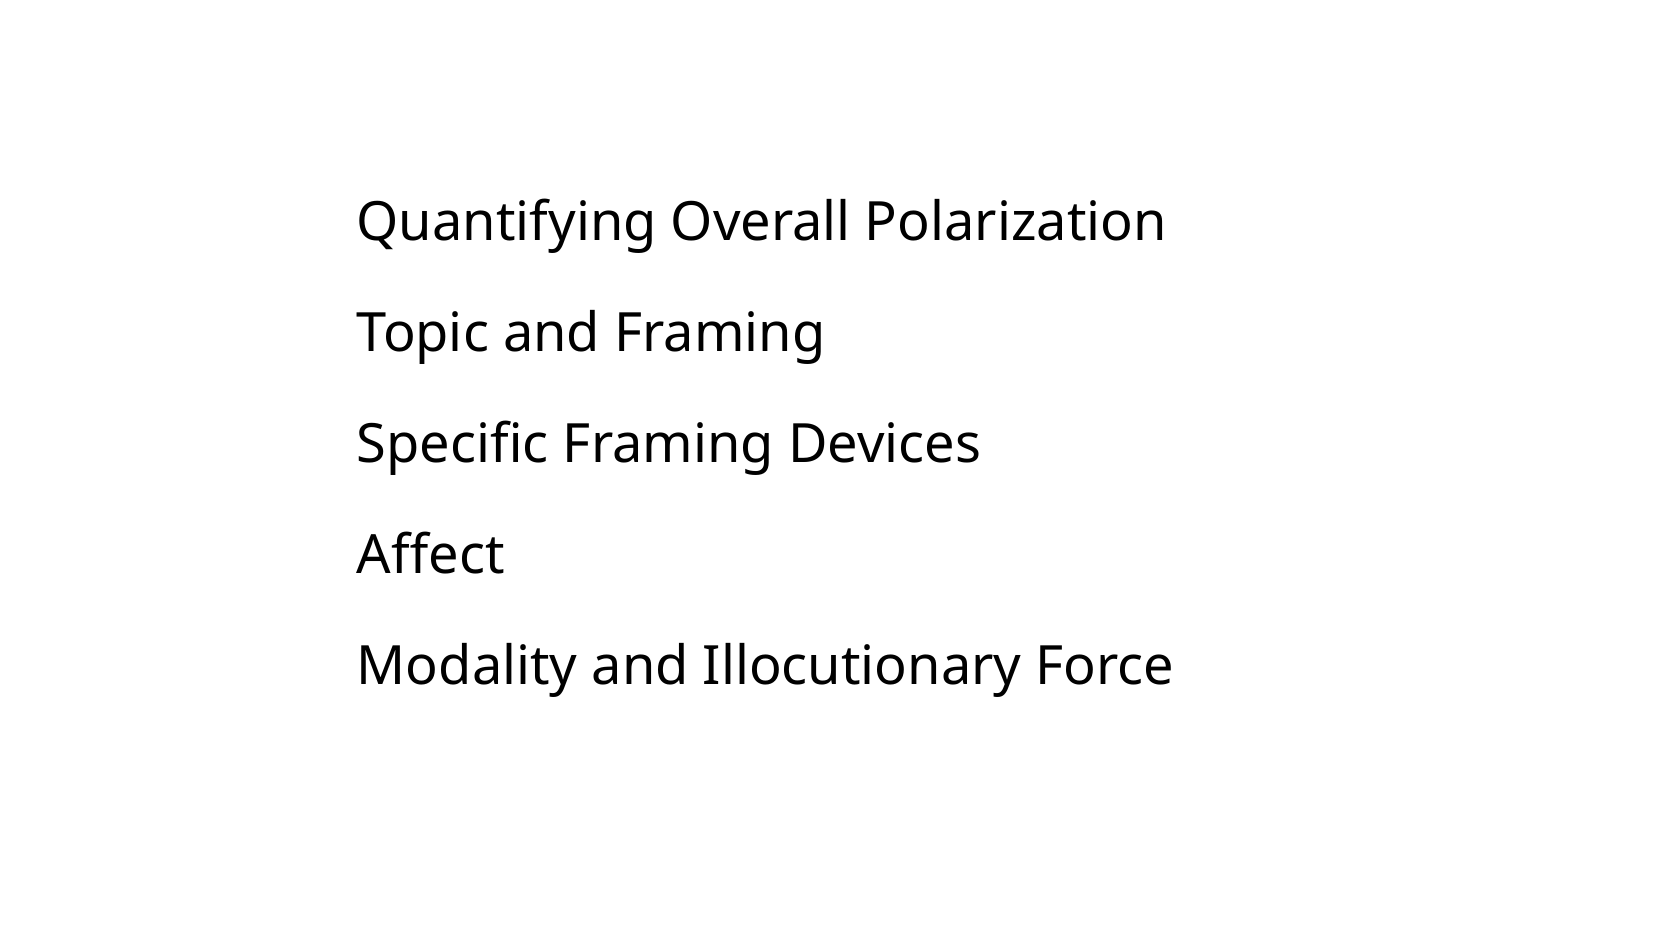

# Quantifying Overall Polarization
Topic and Framing
Specific Framing Devices
Affect
Modality and Illocutionary Force